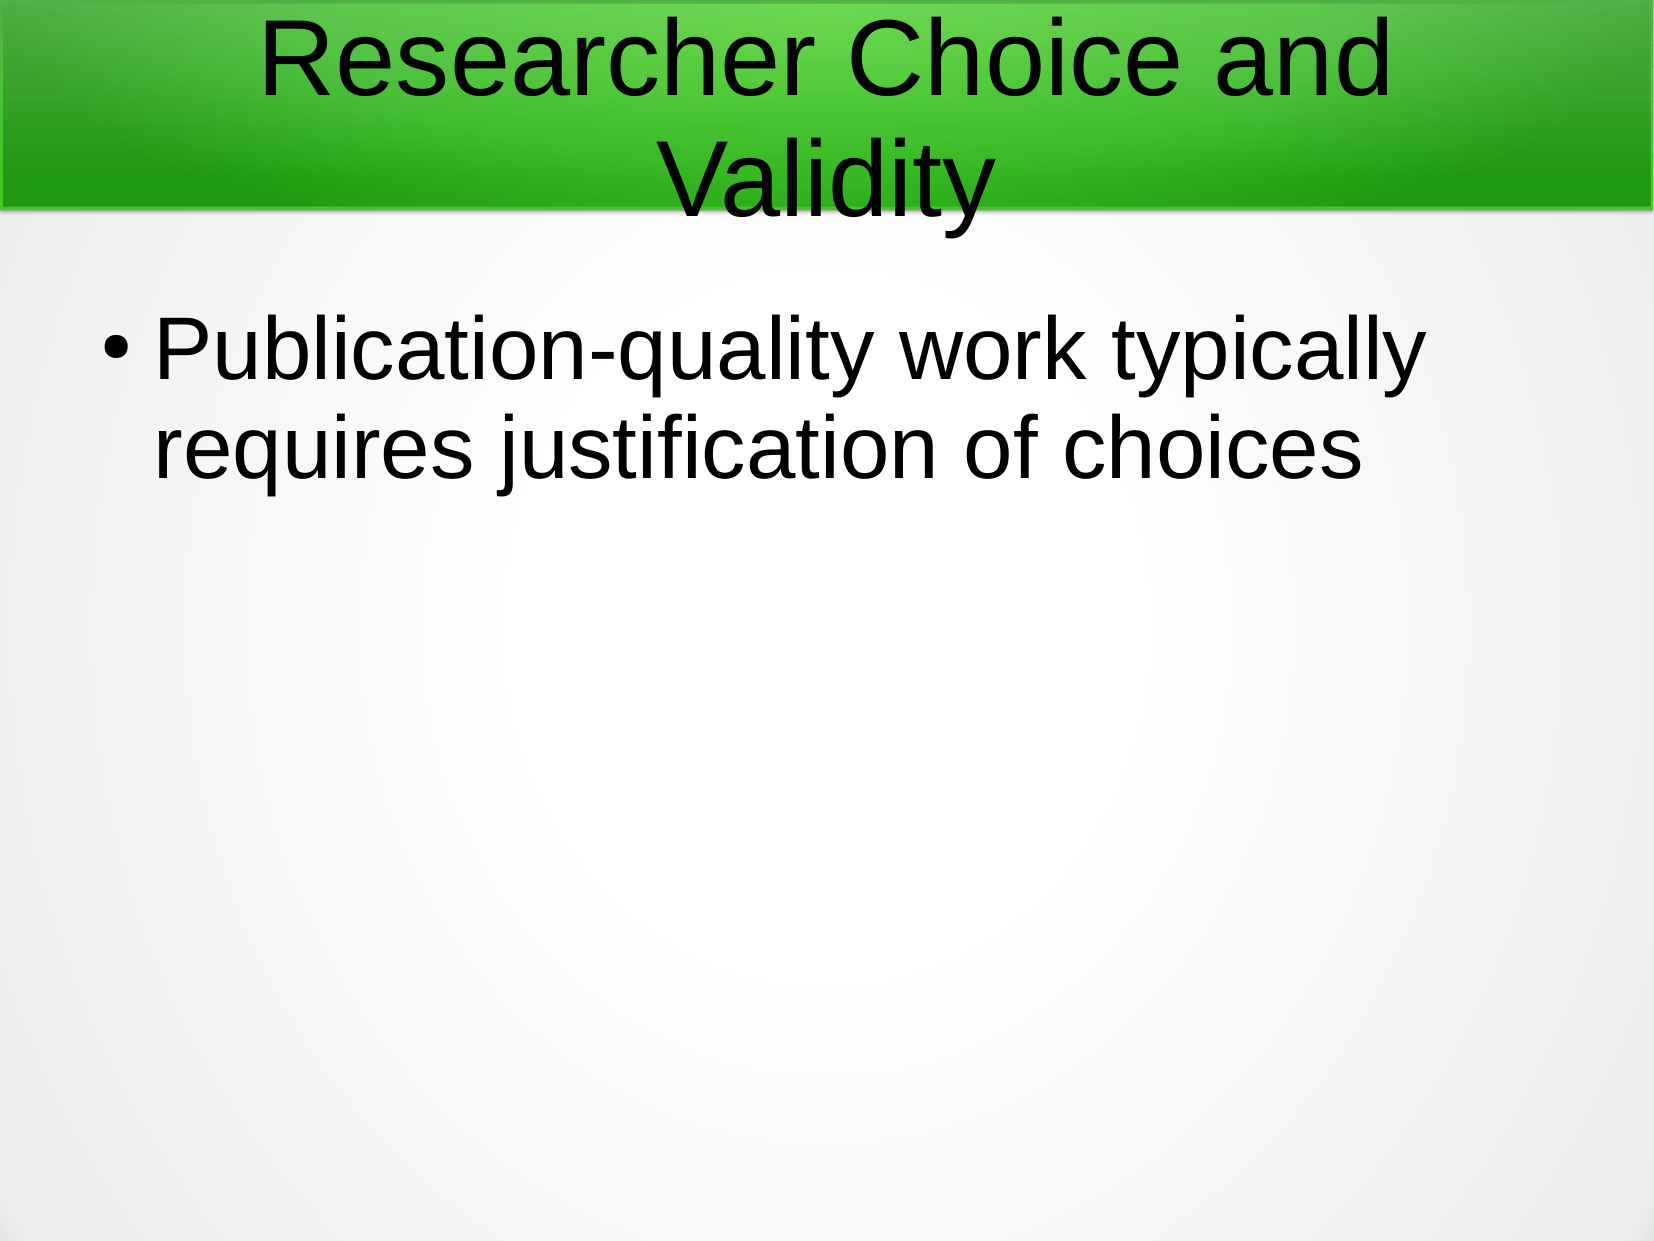

# Researcher Choice and Validity
Publication-quality work typically requires justification of choices